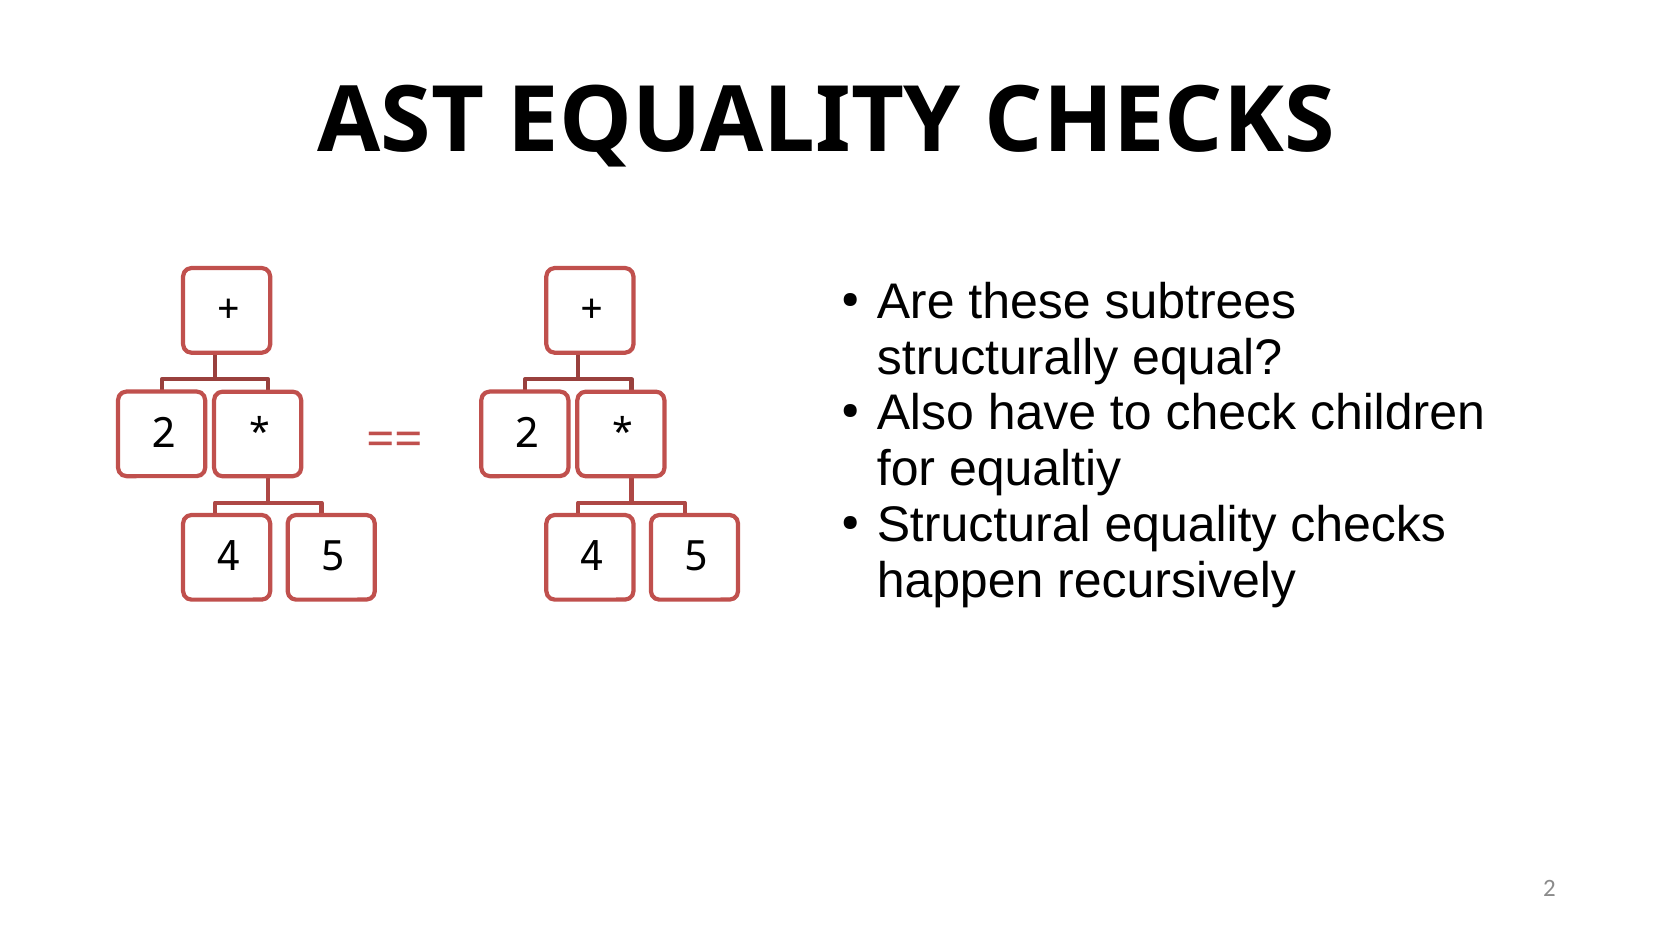

# AST EQUALITY CHECKS
+
2
*
4
5
+
2
*
4
5
Are these subtrees structurally equal?
Also have to check children for equaltiy
Structural equality checks happen recursively
==